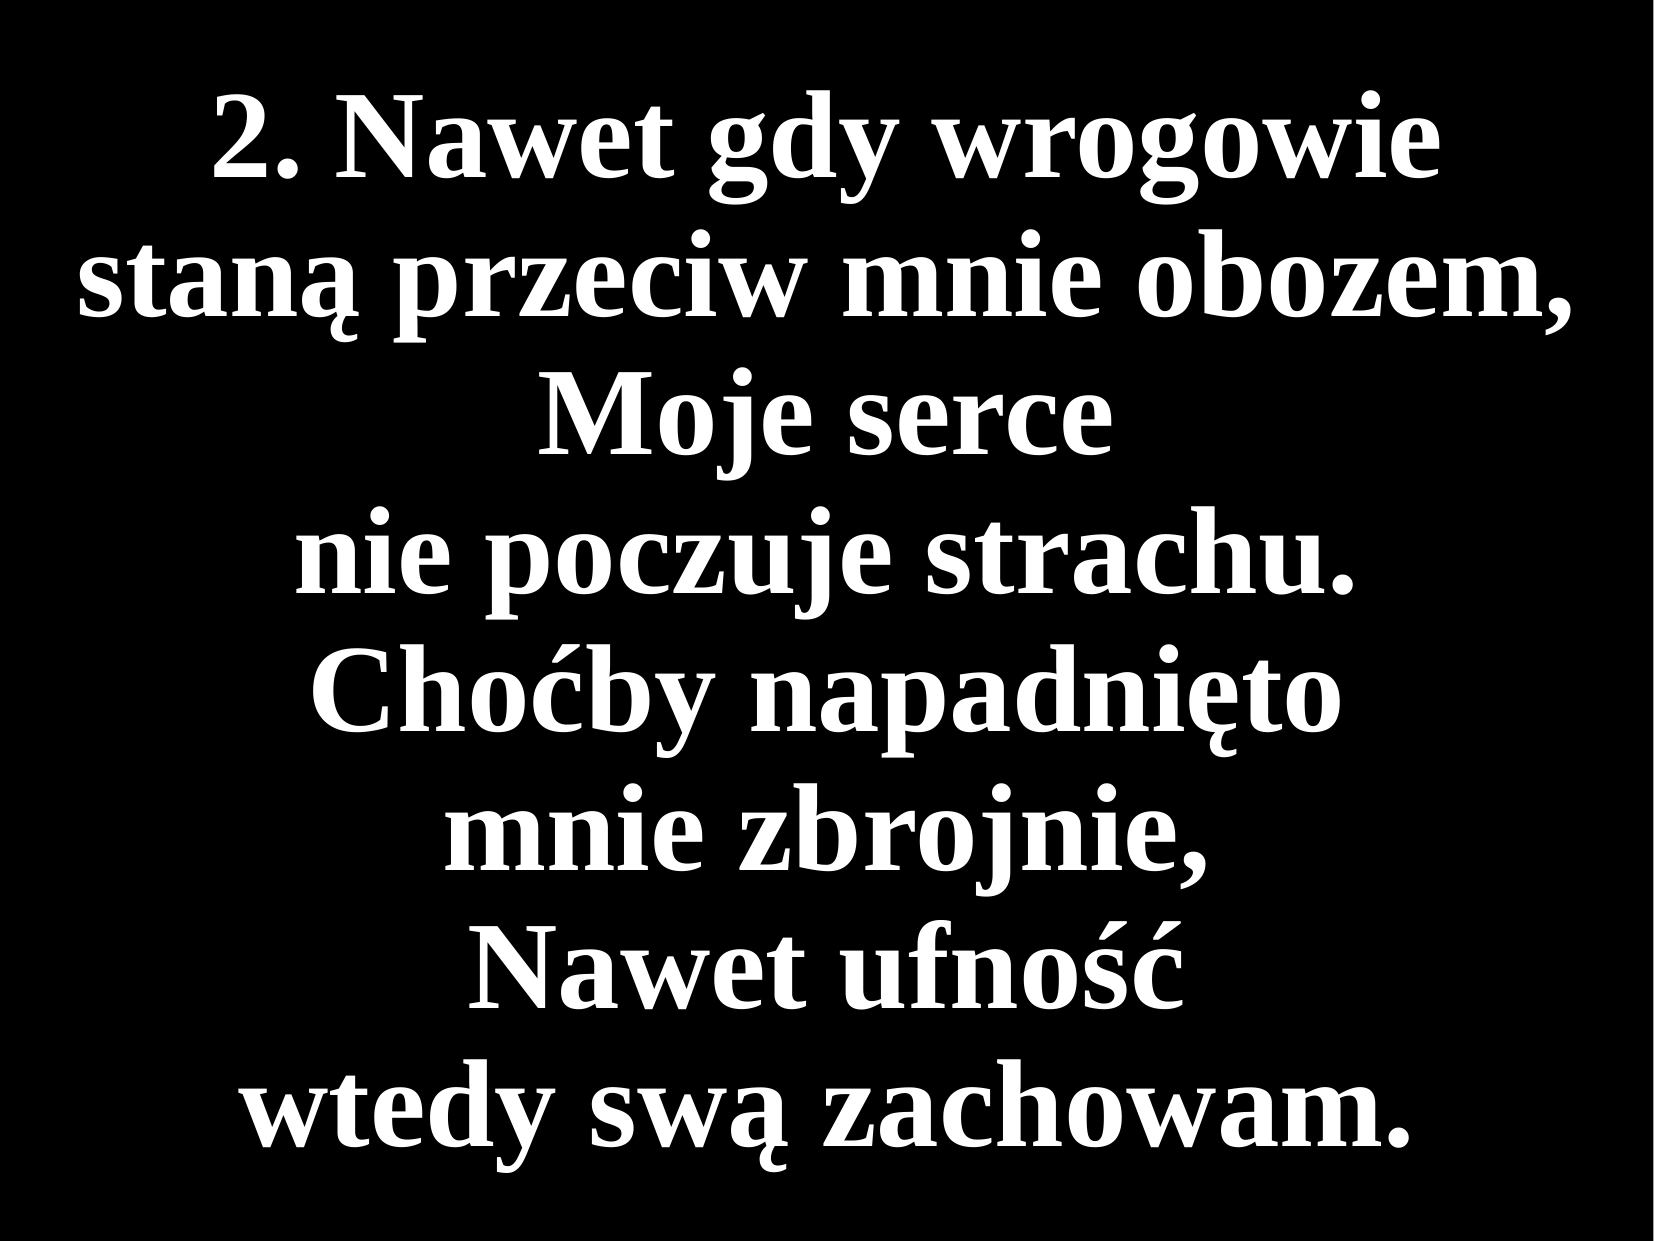

# 2. Nawet gdy wrogowie staną przeciw mnie obozem, Moje serce nie poczuje strachu. Choćby napadnięto mnie zbrojnie, Nawet ufność wtedy swą zachowam.